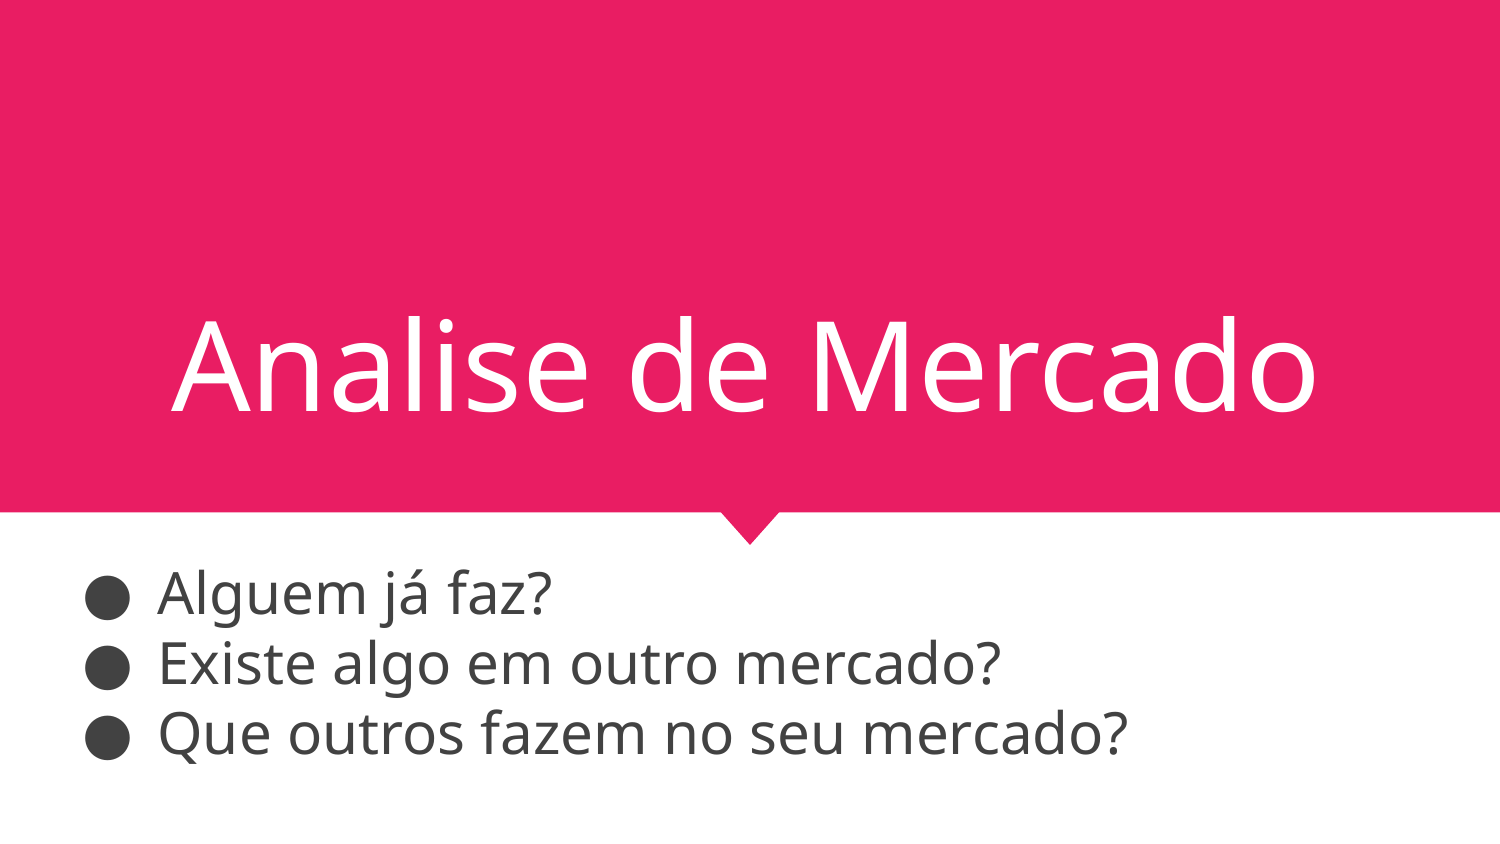

# Analise de Mercado
Alguem já faz?
Existe algo em outro mercado?
Que outros fazem no seu mercado?